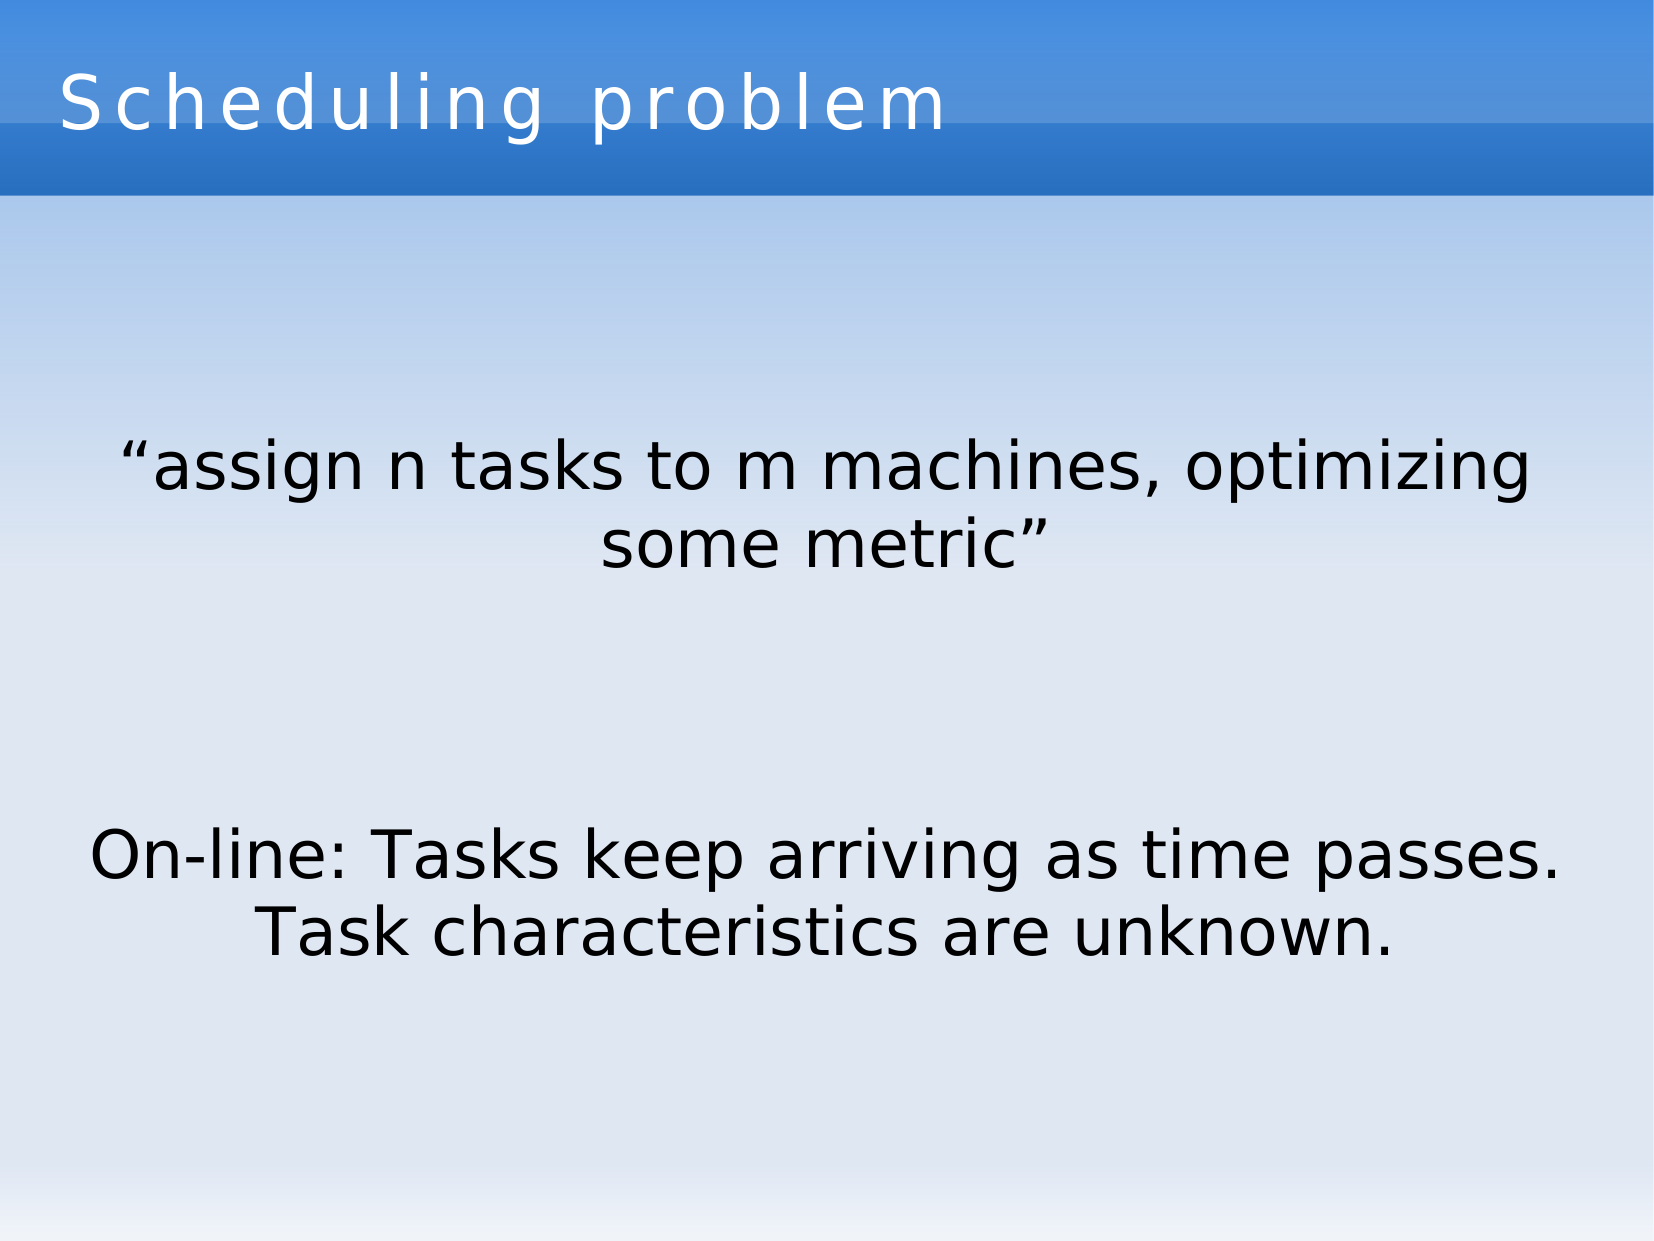

# Scheduling problem
“assign n tasks to m machines, optimizing some metric”
On-line: Tasks keep arriving as time passes.
Task characteristics are unknown.